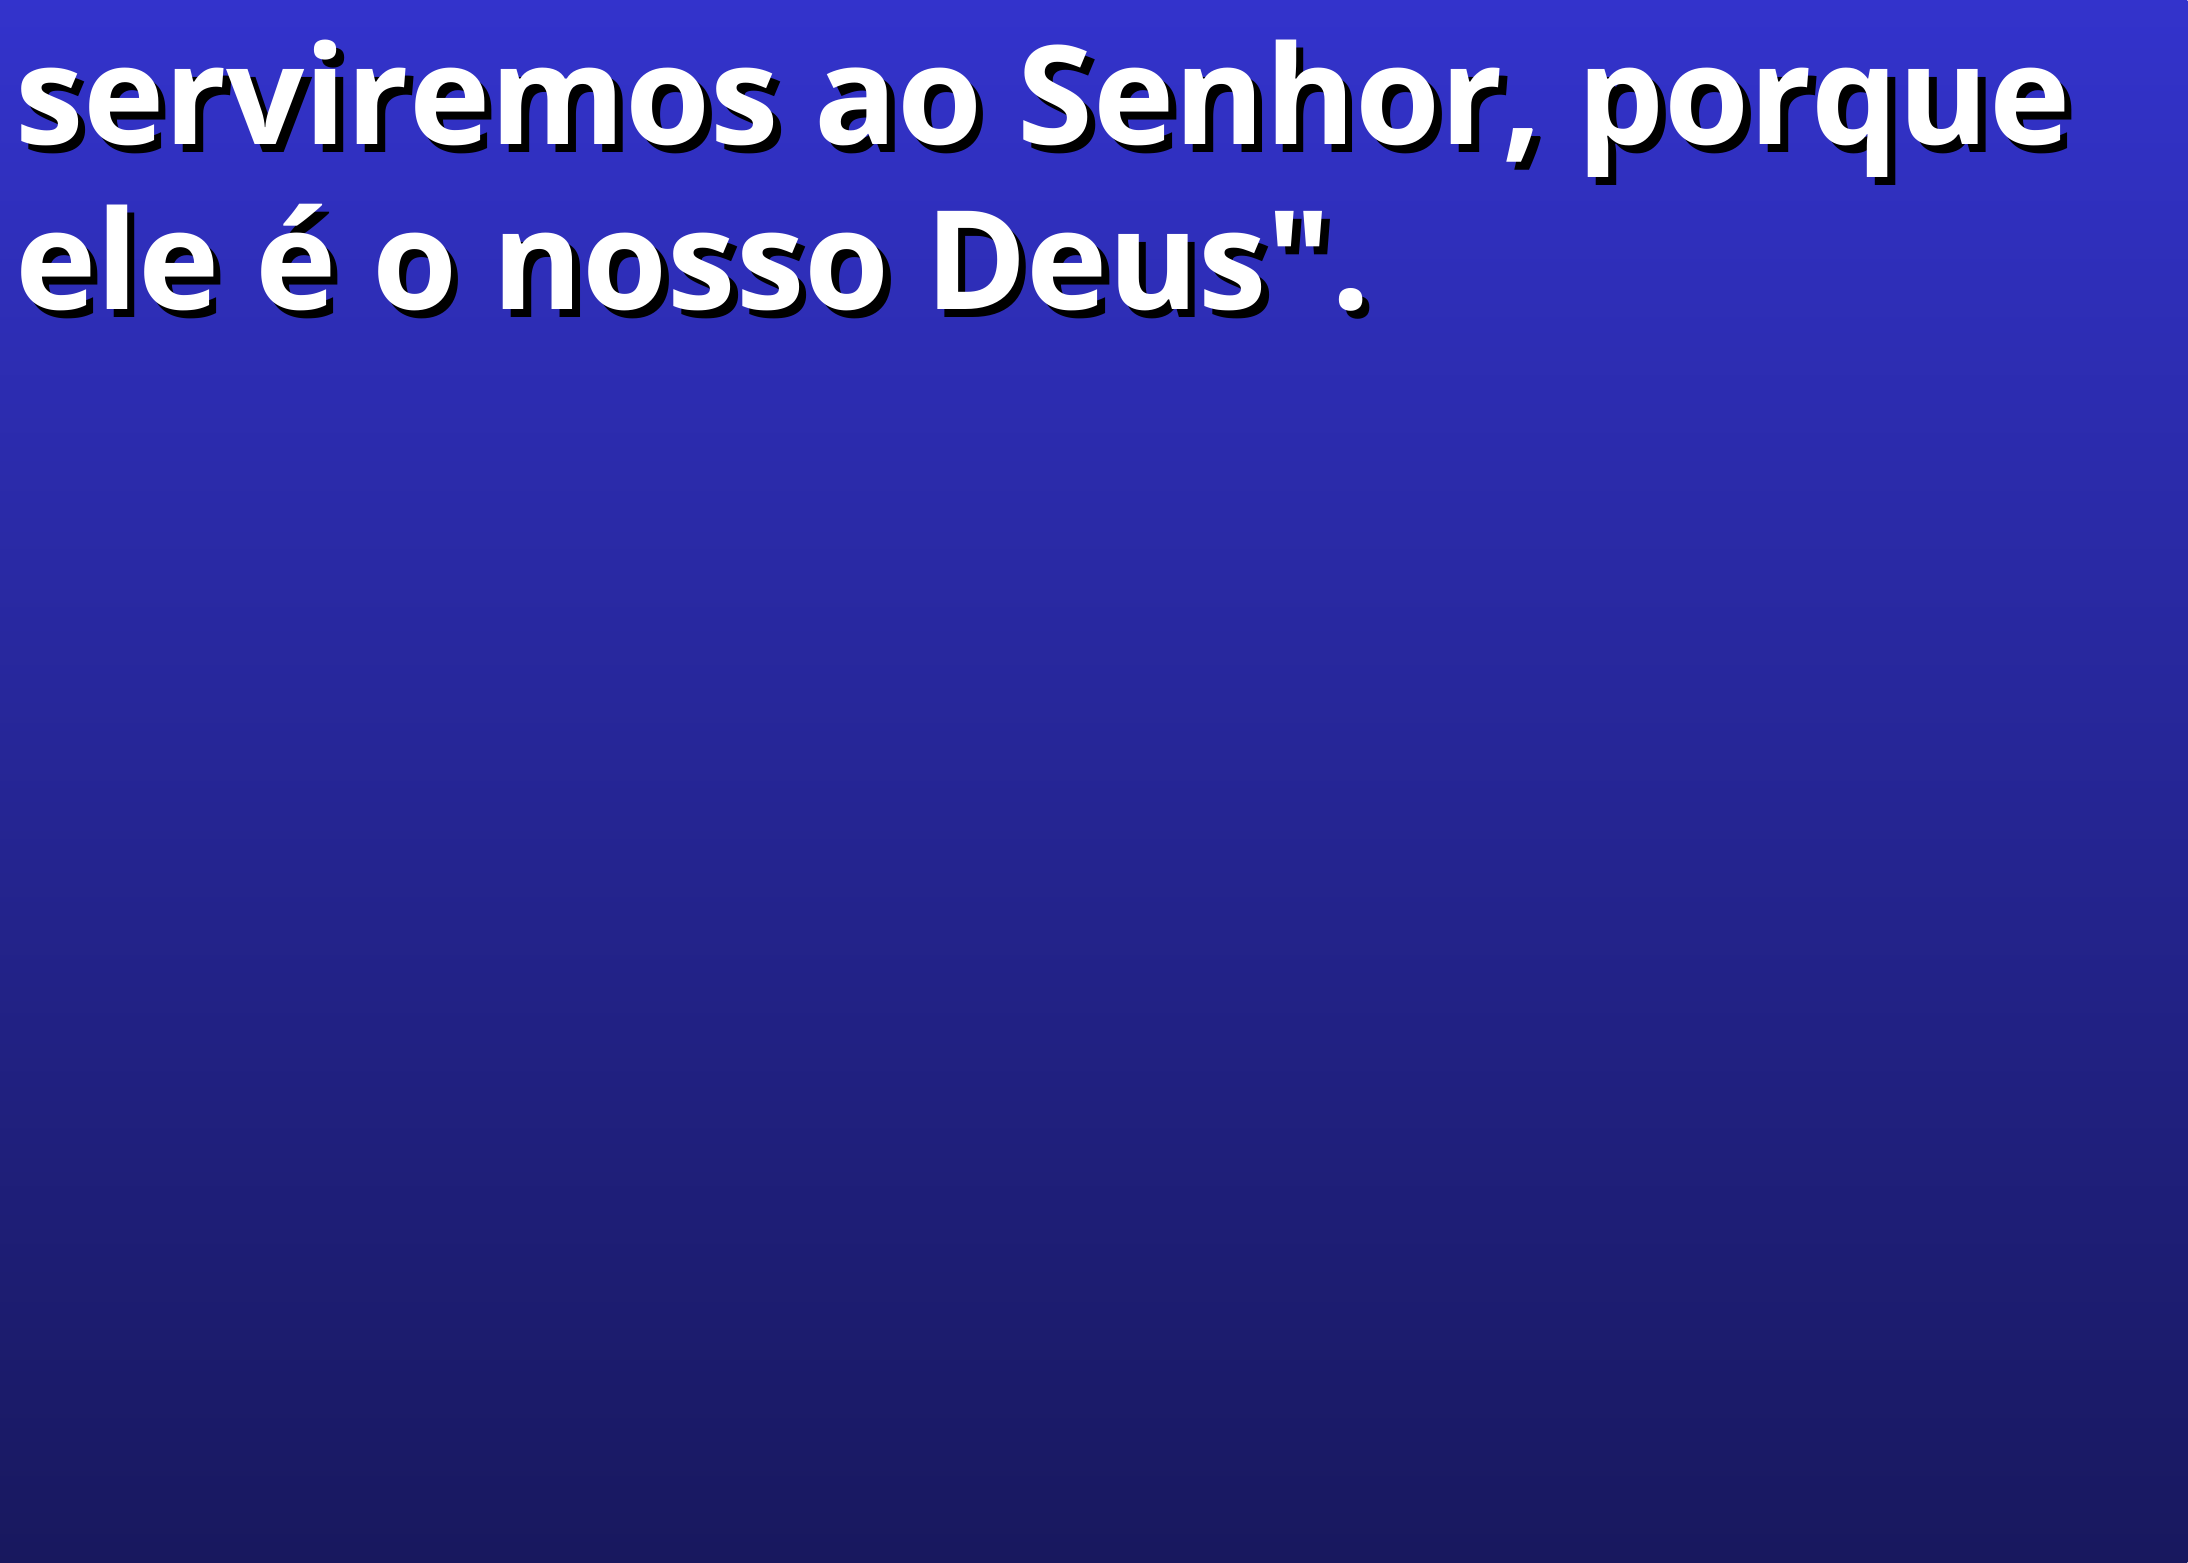

serviremos ao Senhor, porque ele é o nosso Deus".